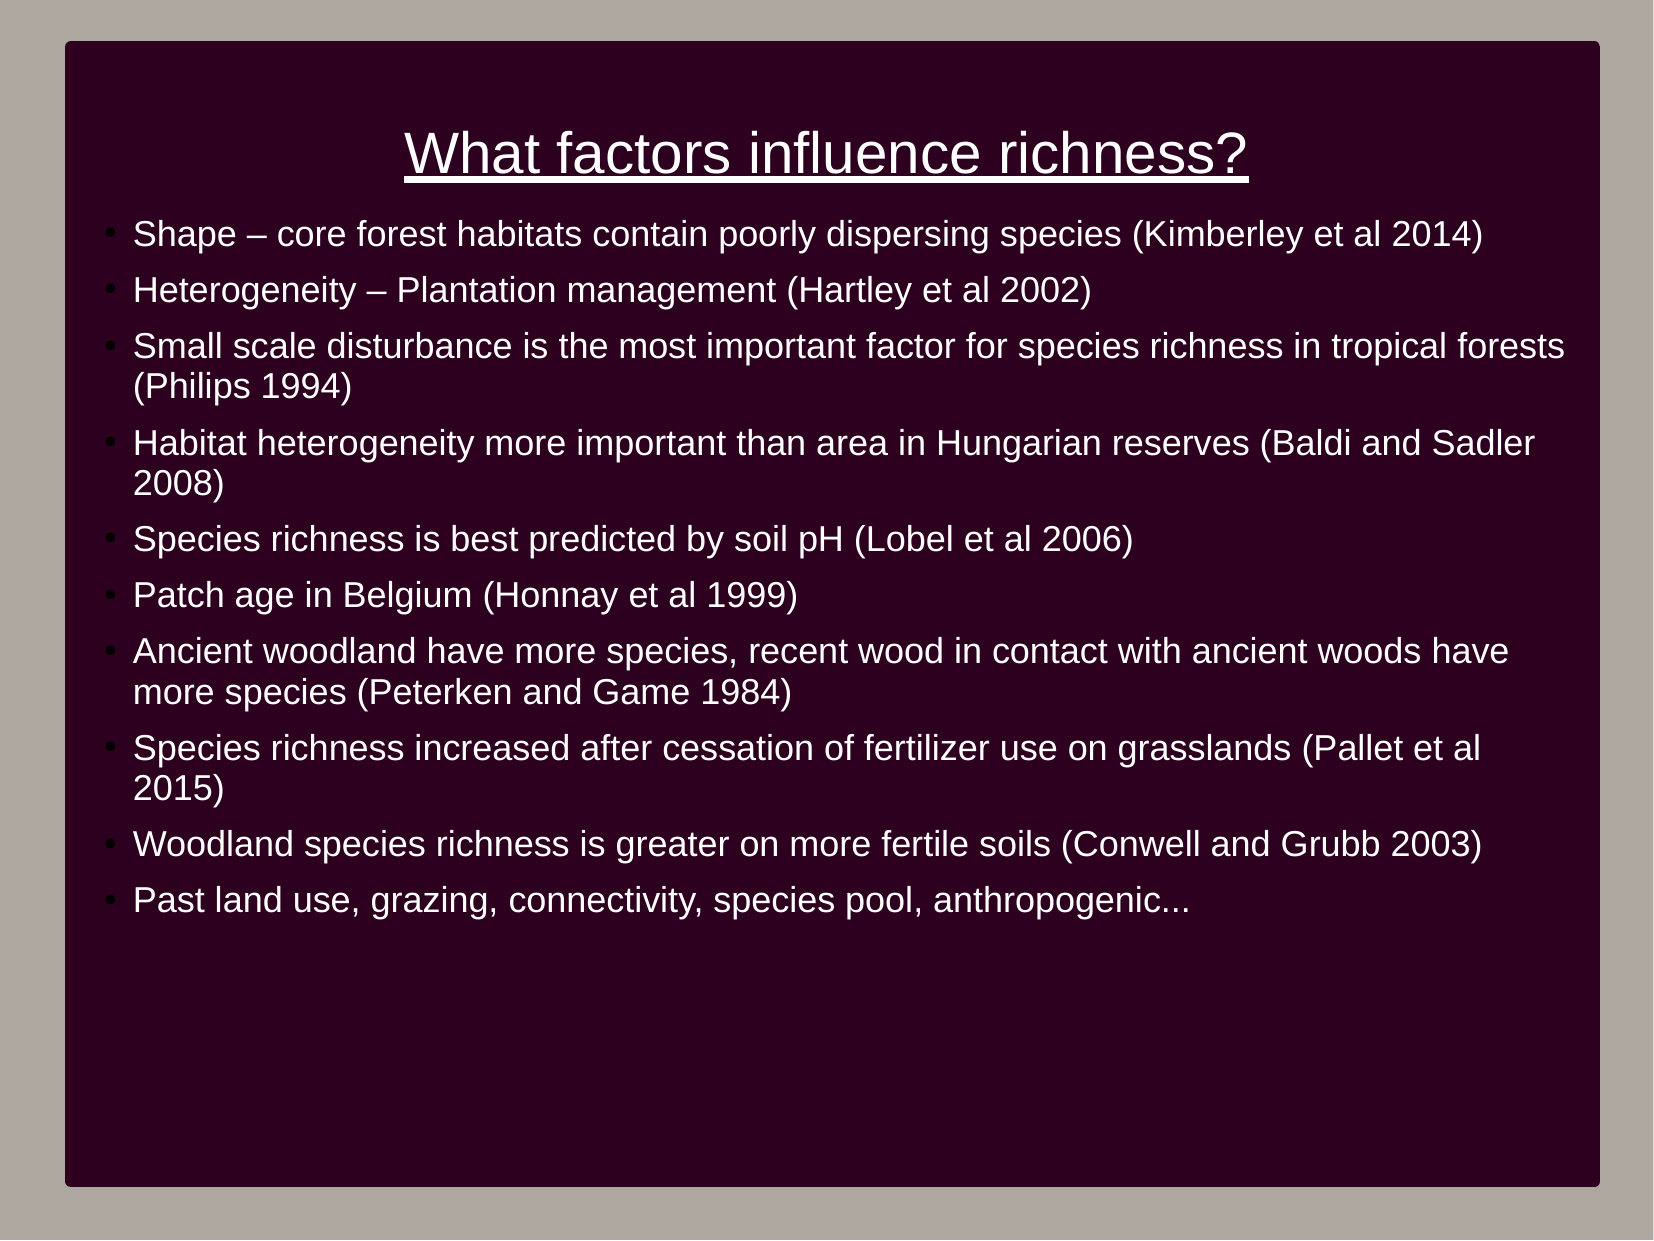

# What factors influence richness?
Shape – core forest habitats contain poorly dispersing species (Kimberley et al 2014)
Heterogeneity – Plantation management (Hartley et al 2002)
Small scale disturbance is the most important factor for species richness in tropical forests (Philips 1994)
Habitat heterogeneity more important than area in Hungarian reserves (Baldi and Sadler 2008)
Species richness is best predicted by soil pH (Lobel et al 2006)
Patch age in Belgium (Honnay et al 1999)
Ancient woodland have more species, recent wood in contact with ancient woods have more species (Peterken and Game 1984)
Species richness increased after cessation of fertilizer use on grasslands (Pallet et al 2015)
Woodland species richness is greater on more fertile soils (Conwell and Grubb 2003)
Past land use, grazing, connectivity, species pool, anthropogenic...